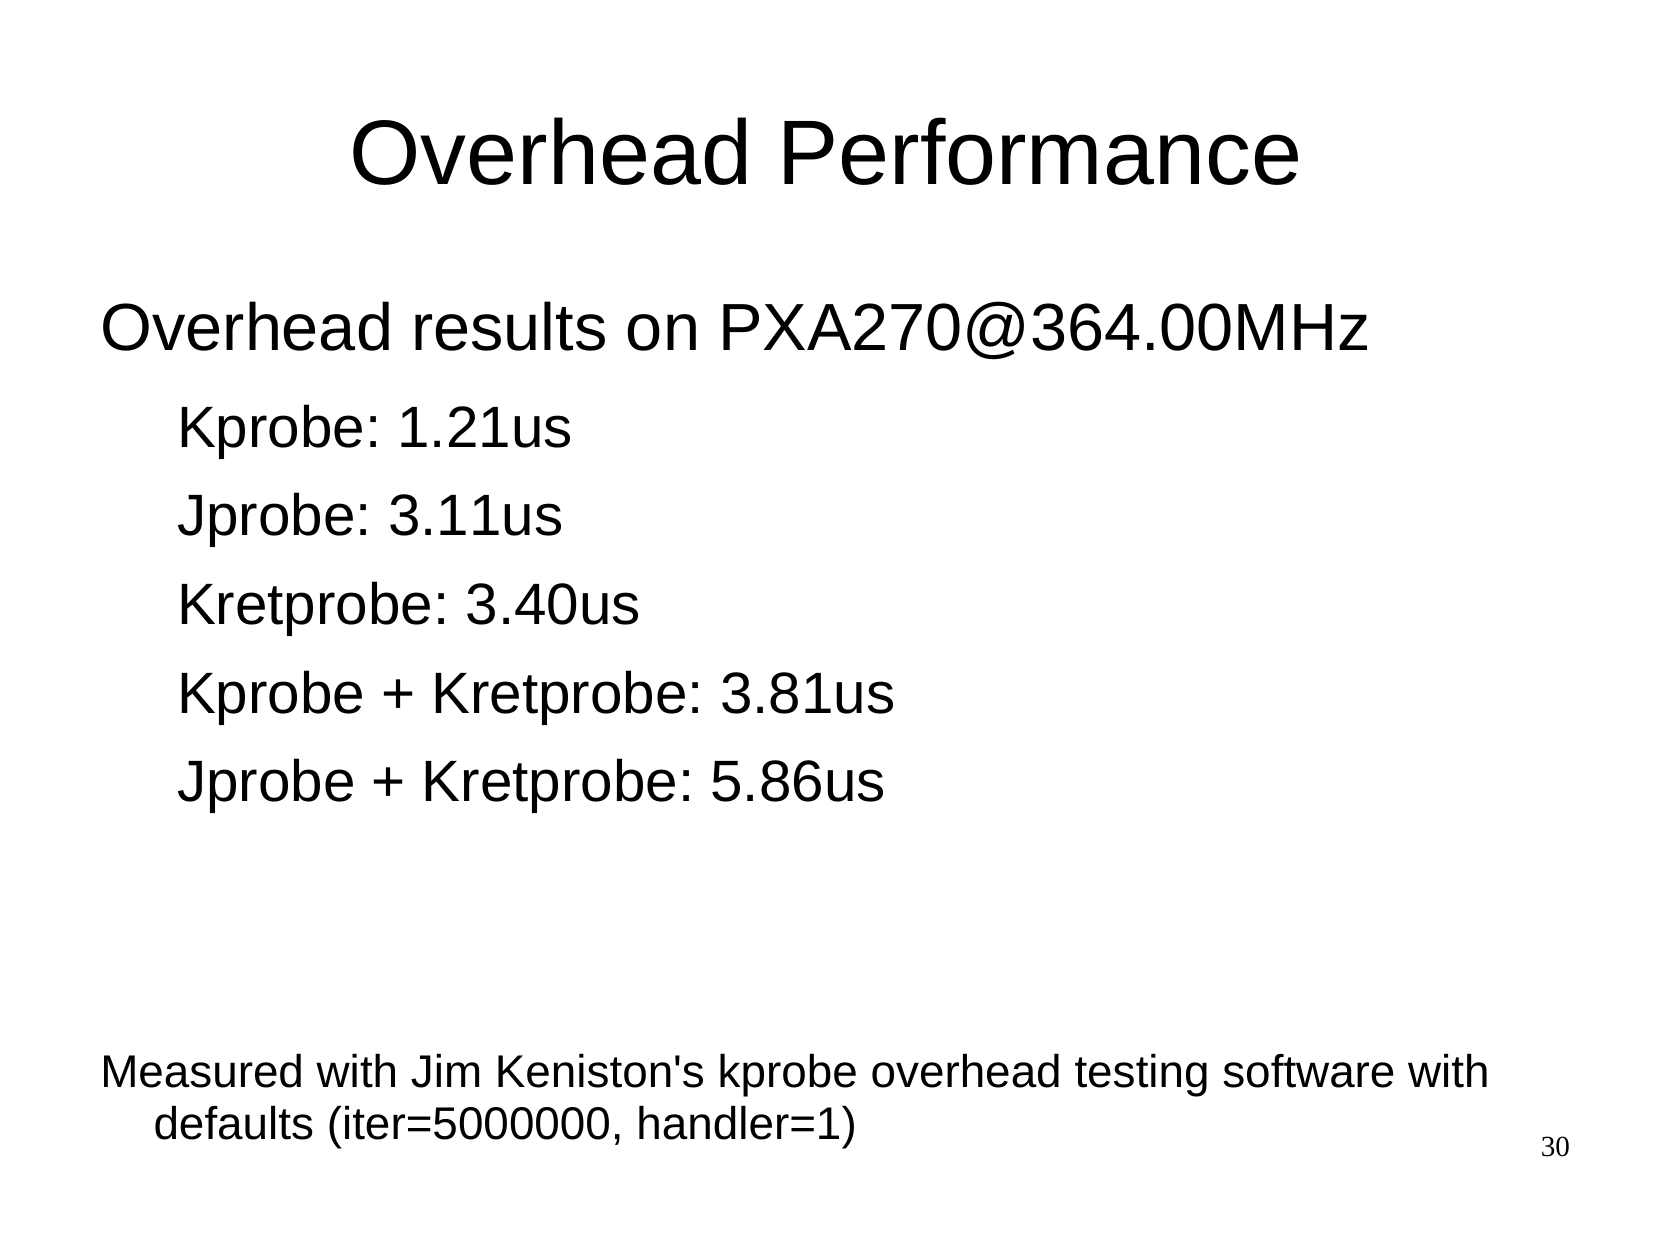

# Overhead Performance
Overhead results on PXA270@364.00MHz
Kprobe: 1.21us
Jprobe: 3.11us
Kretprobe: 3.40us
Kprobe + Kretprobe: 3.81us
Jprobe + Kretprobe: 5.86us
Measured with Jim Keniston's kprobe overhead testing software with defaults (iter=5000000, handler=1)
30